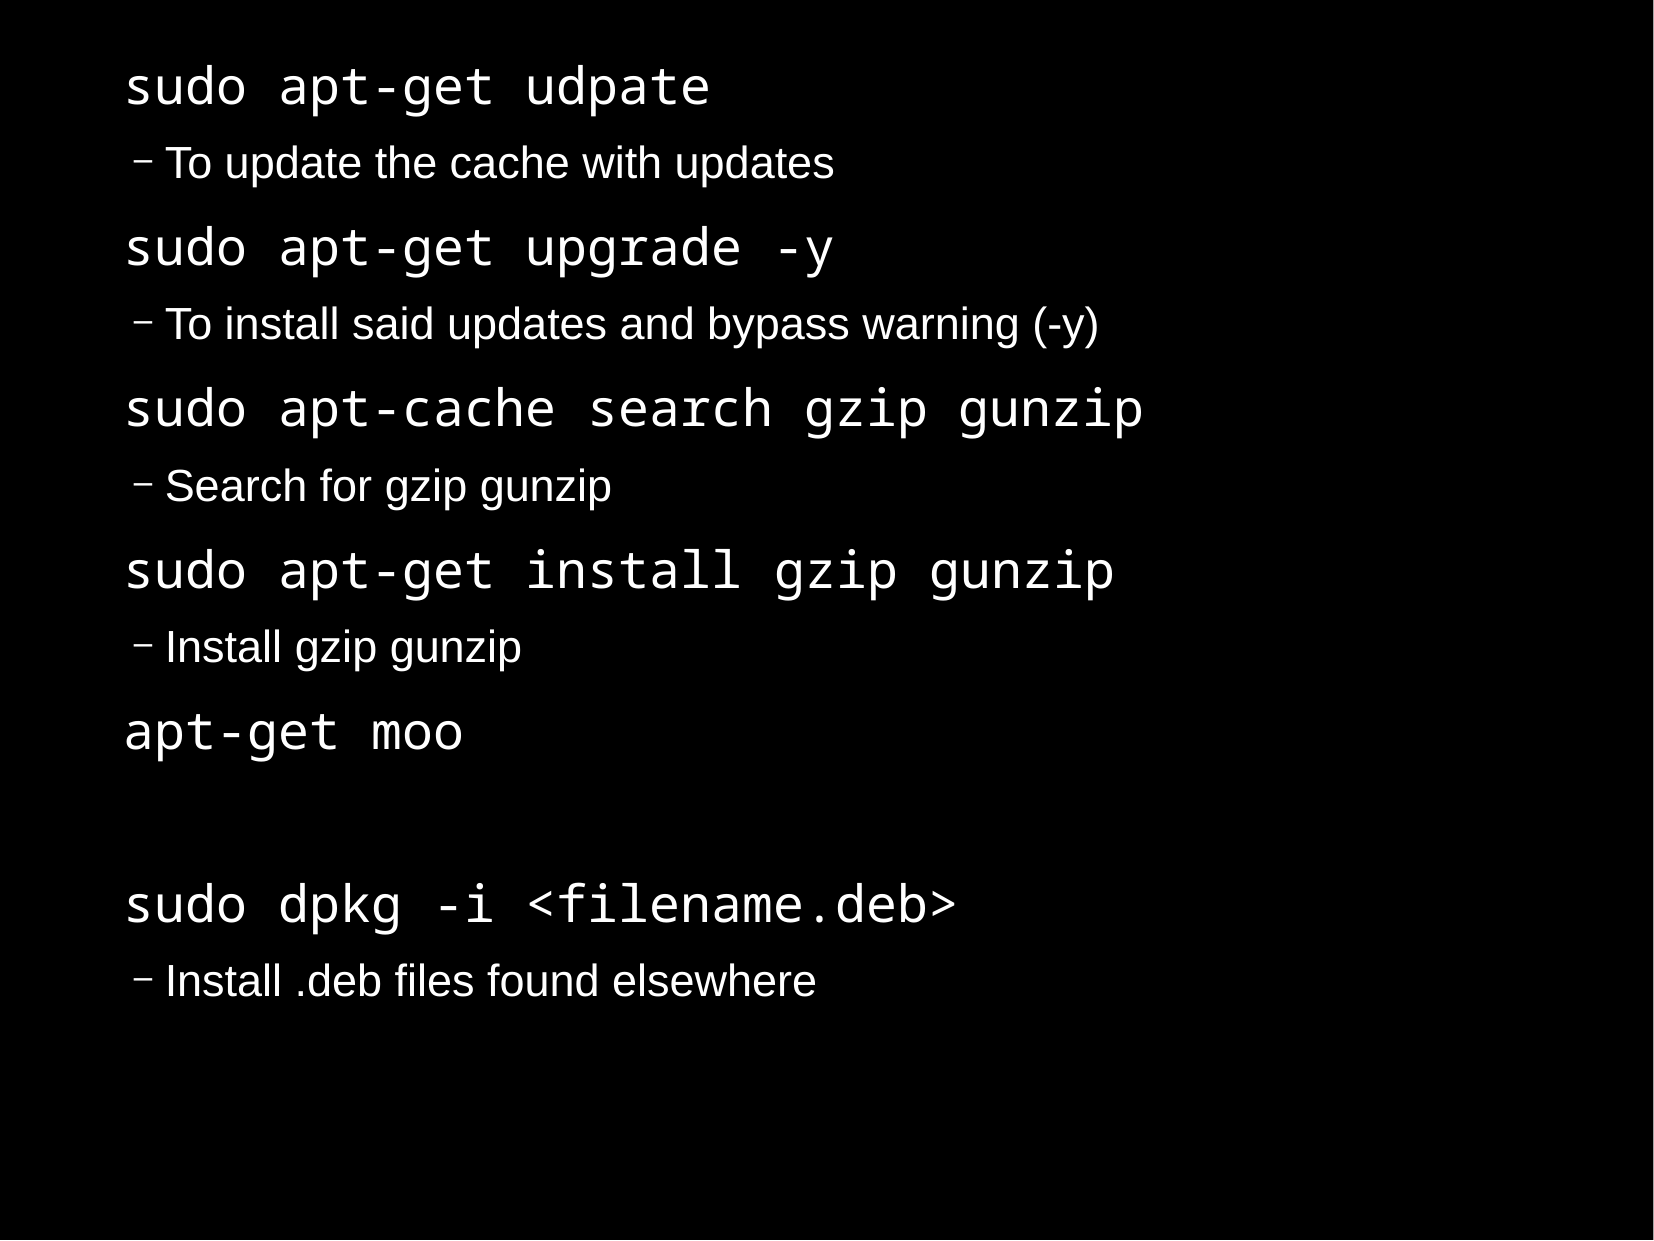

# sudo apt-get udpate
To update the cache with updates
sudo apt-get upgrade -y
To install said updates and bypass warning (-y)
sudo apt-cache search gzip gunzip
Search for gzip gunzip
sudo apt-get install gzip gunzip
Install gzip gunzip
apt-get moo
sudo dpkg -i <filename.deb>
Install .deb files found elsewhere